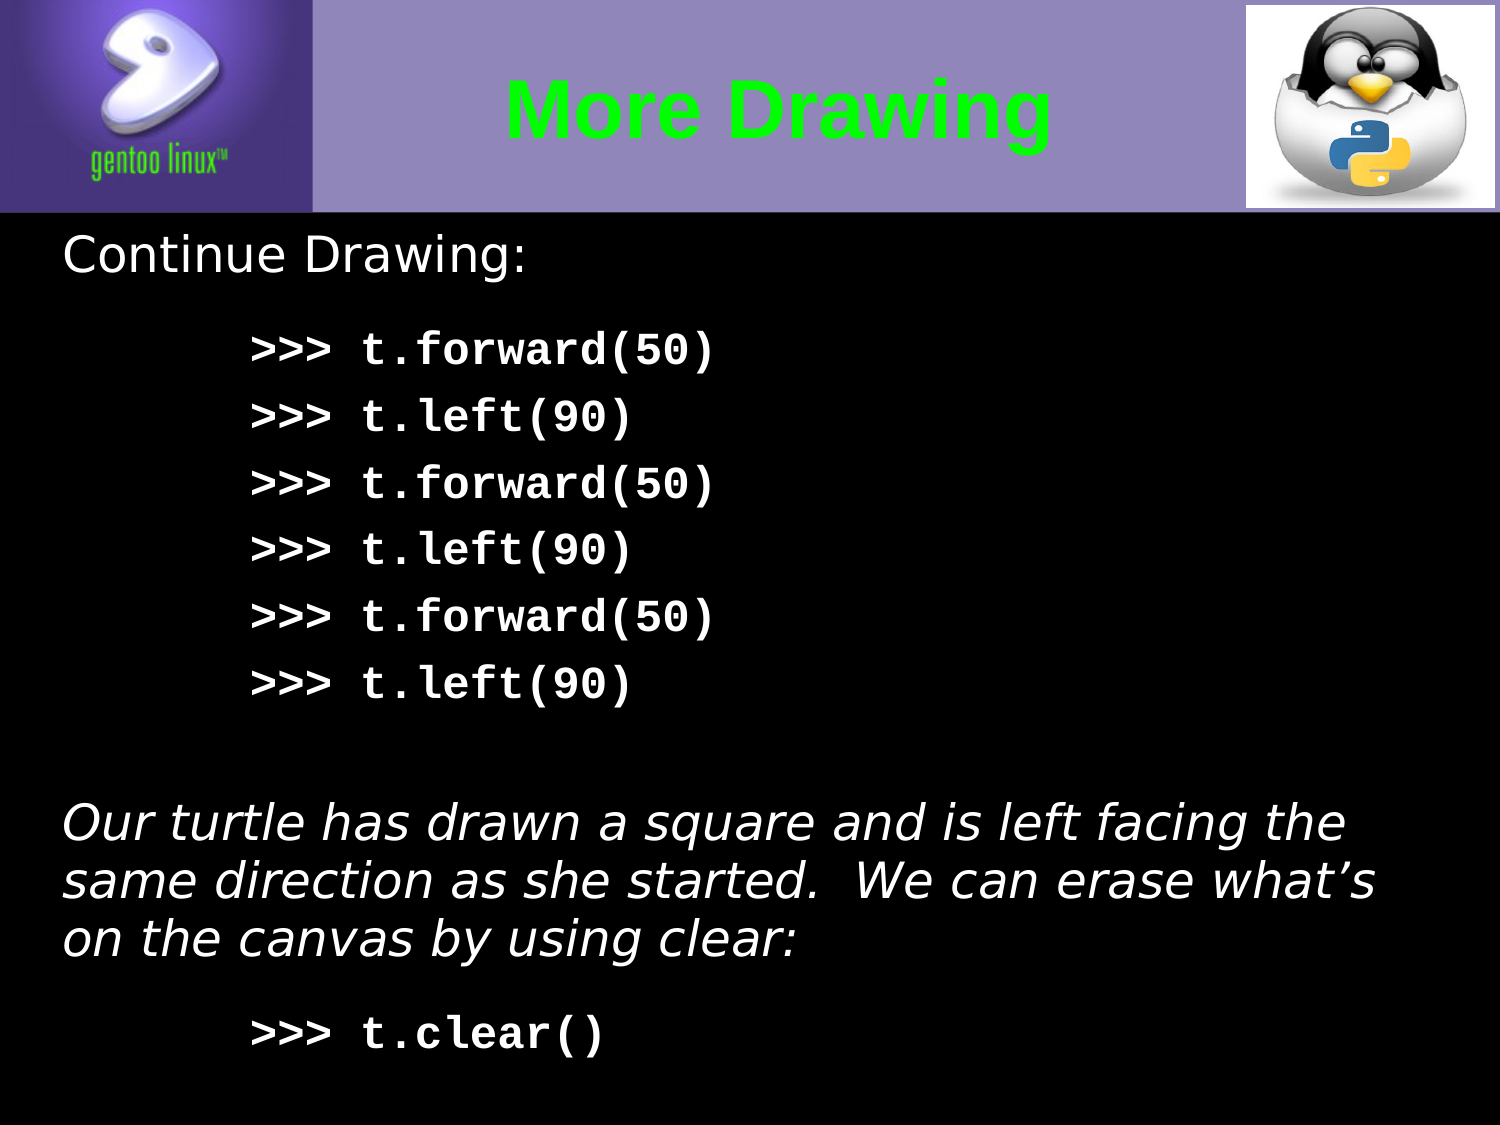

# More Drawing
Continue Drawing:
>>> t.forward(50)
>>> t.left(90)
>>> t.forward(50)
>>> t.left(90)
>>> t.forward(50)
>>> t.left(90)
Our turtle has drawn a square and is left facing the same direction as she started. We can erase what’s on the canvas by using clear:
>>> t.clear()